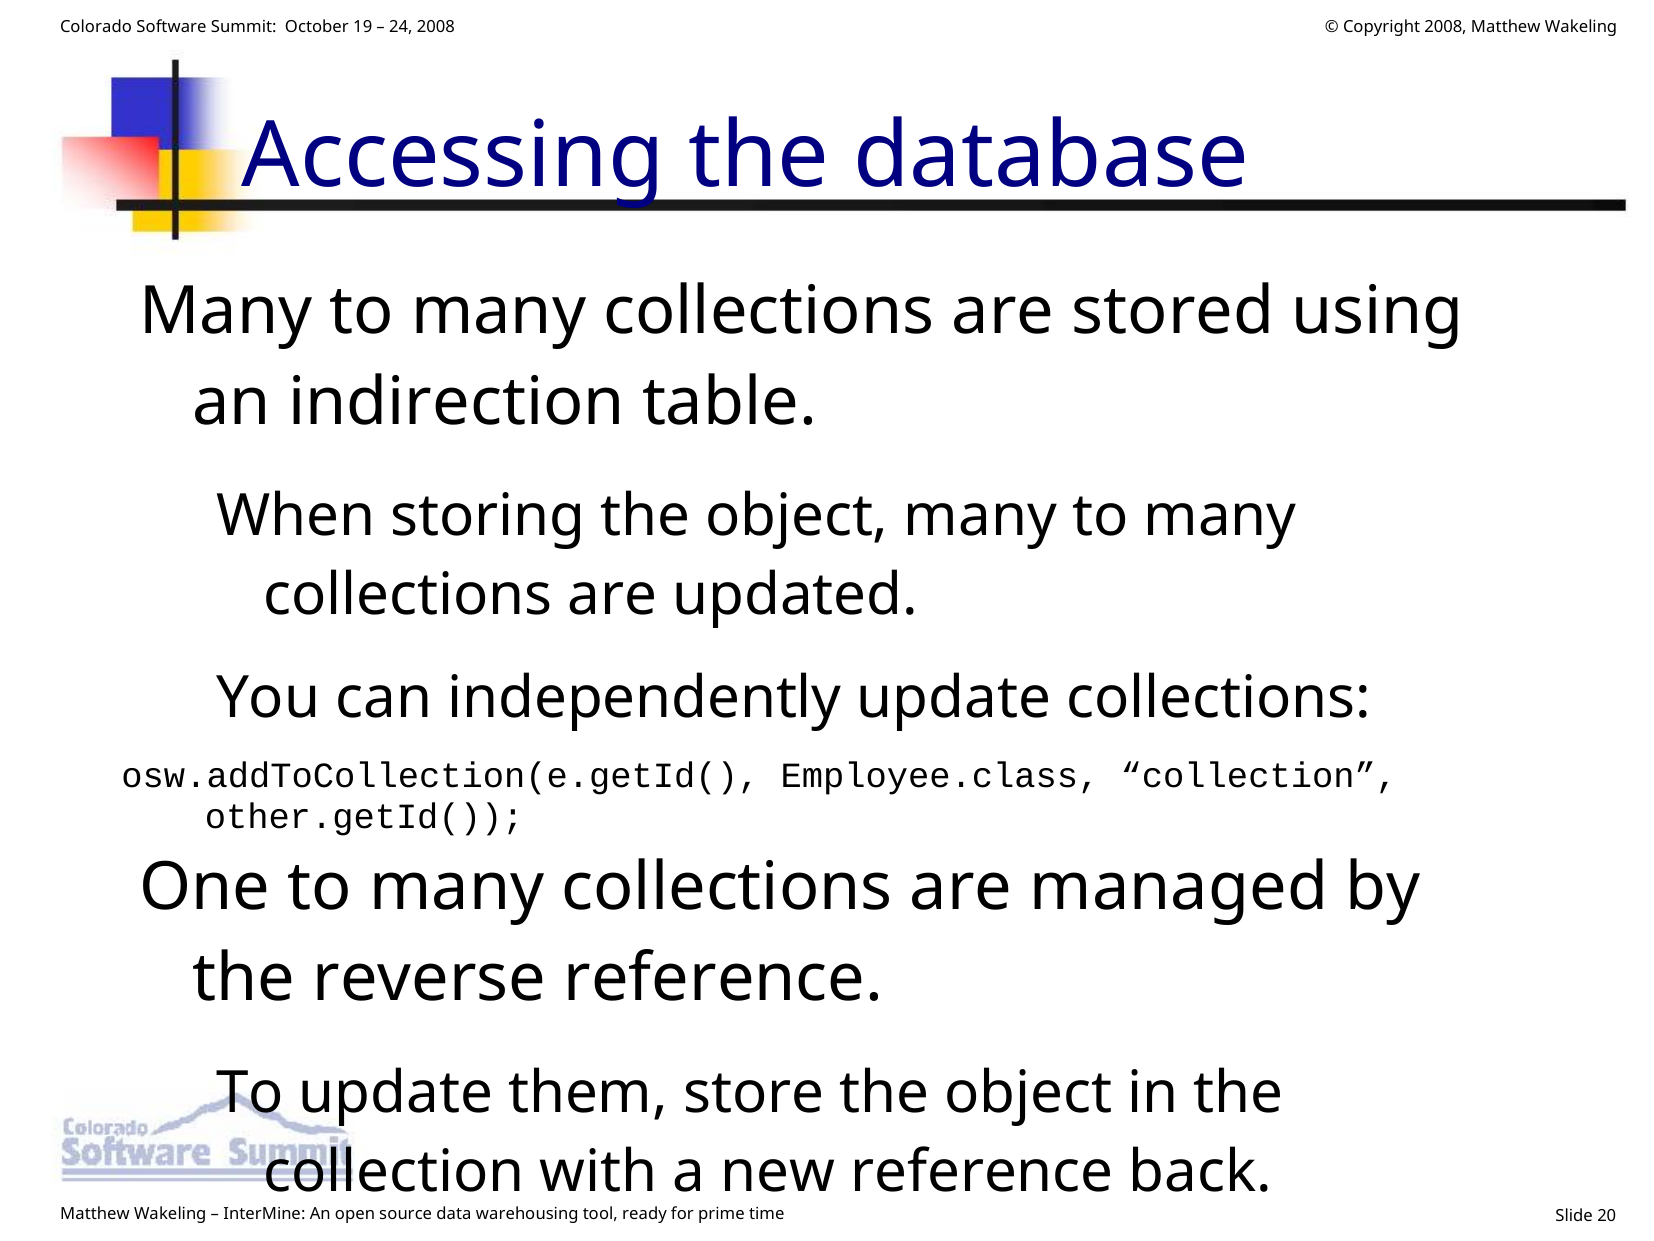

# Accessing the database
Many to many collections are stored using an indirection table.
When storing the object, many to many collections are updated.
You can independently update collections:
osw.addToCollection(e.getId(), Employee.class, “collection”, other.getId());
One to many collections are managed by the reverse reference.
To update them, store the object in the collection with a new reference back.